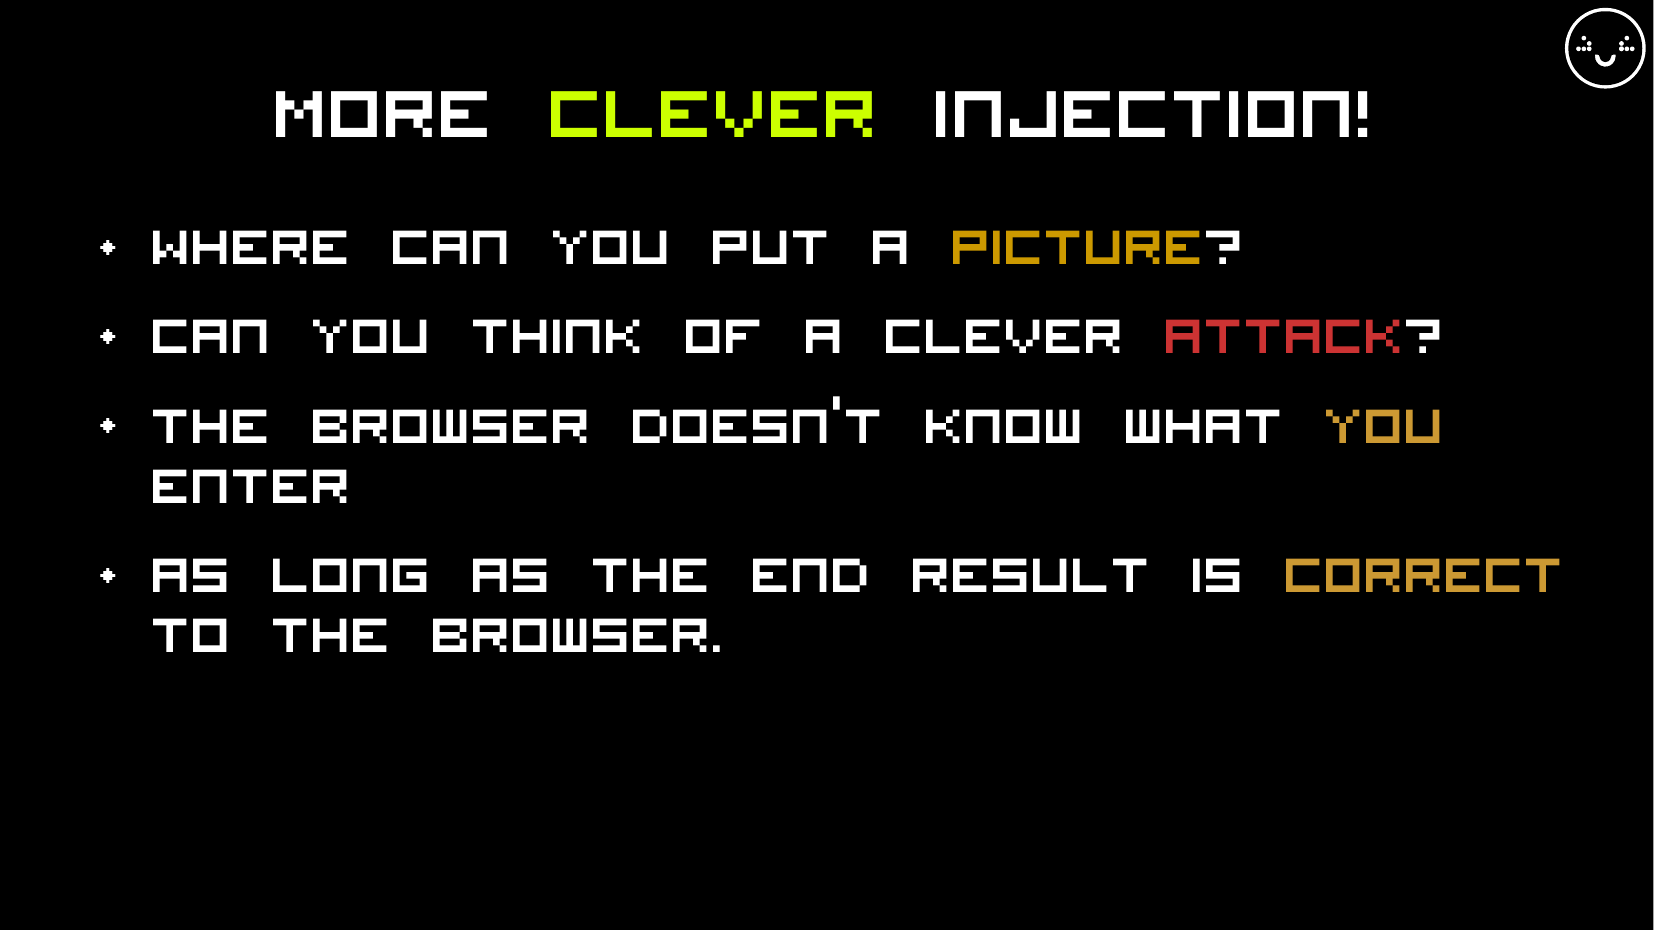

# More clever injection!
Where can you put a picture?
Can you think of a clever attack?
The browser doesn’t know what you enter
As long as the end result is correct to the browser.